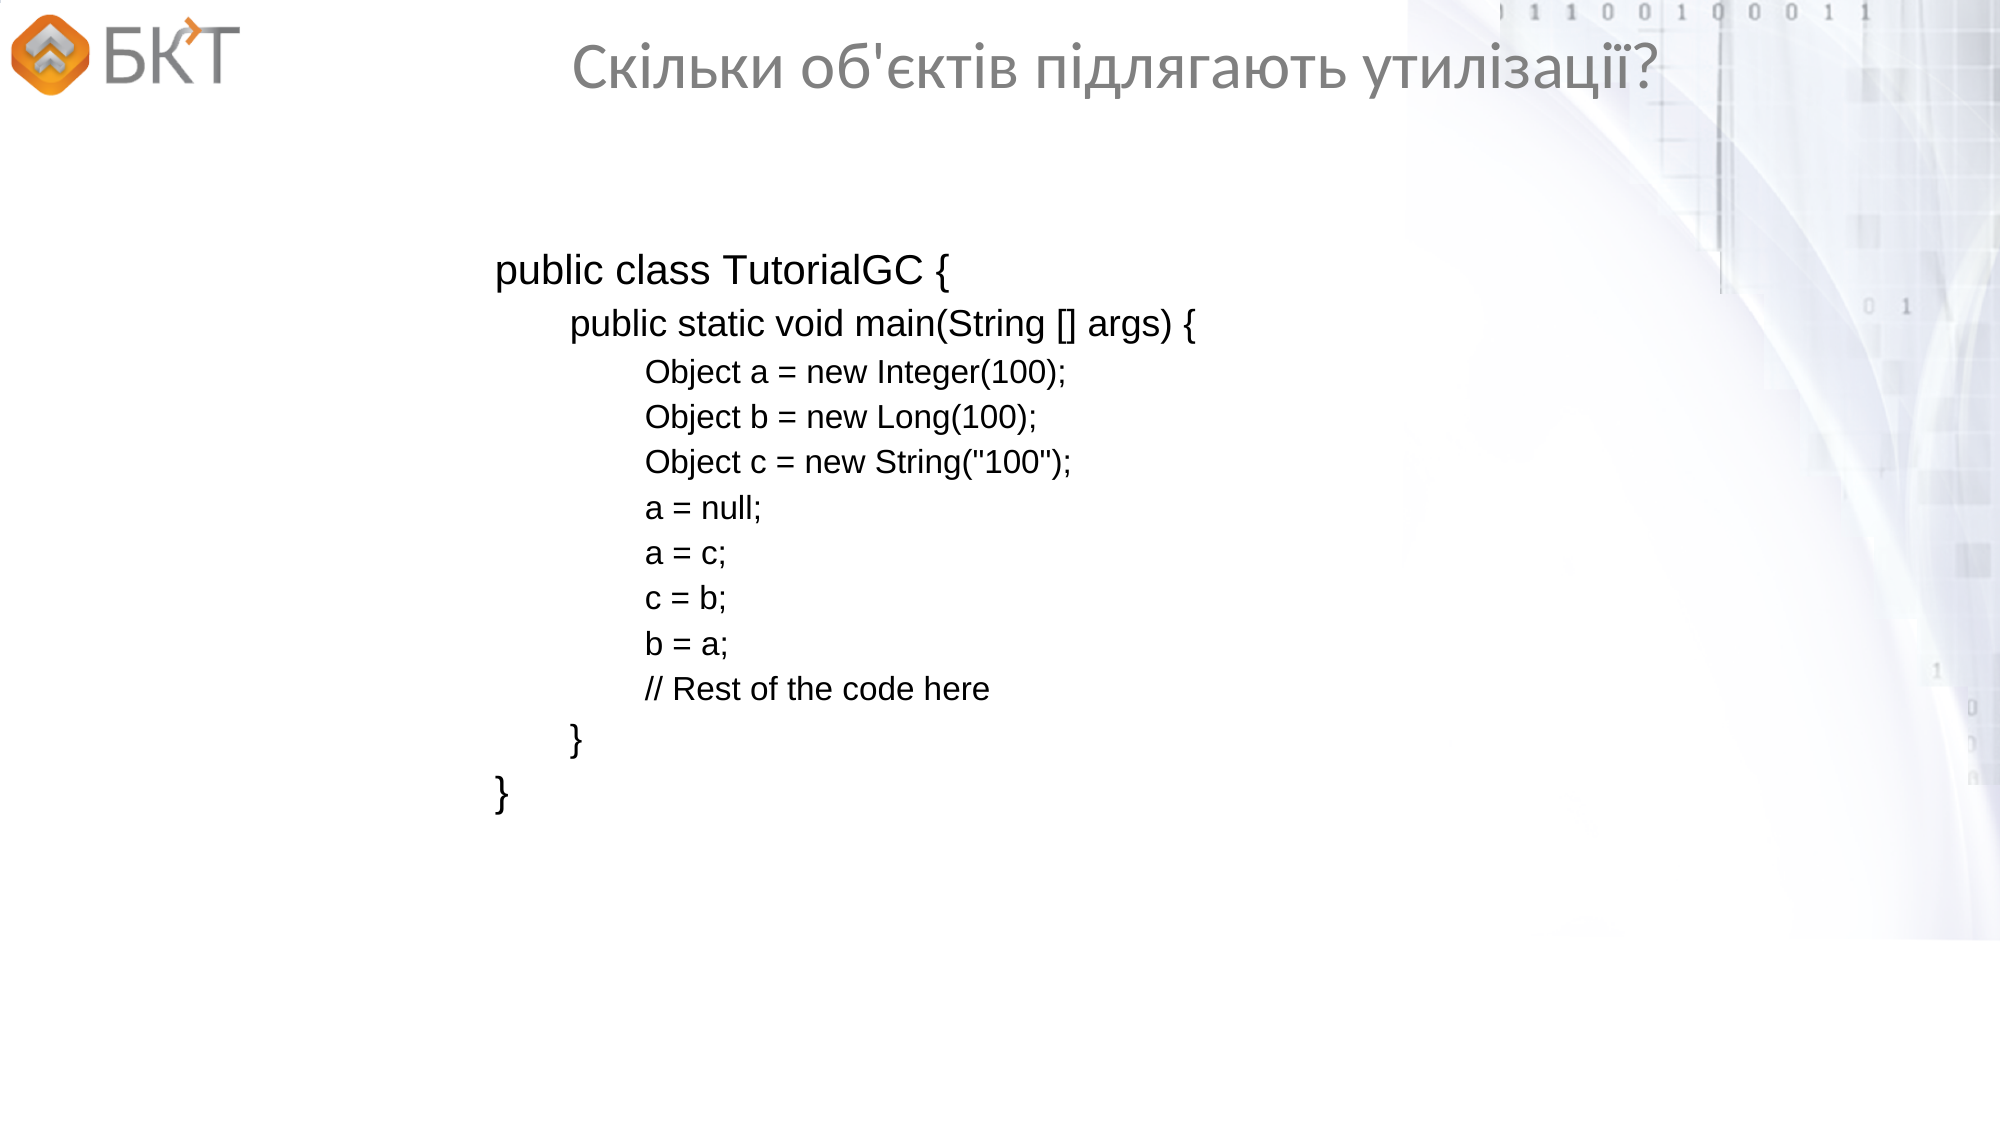

Скільки об'єктів підлягають утилізації?
# public class TutorialGC {
public static void main(String [] args) {
Object a = new Integer(100);
Object b = new Long(100);
Object c = new String("100");
a = null;
a = c;
c = b;
b = a;
// Rest of the code here
}
}
БКТ 2013